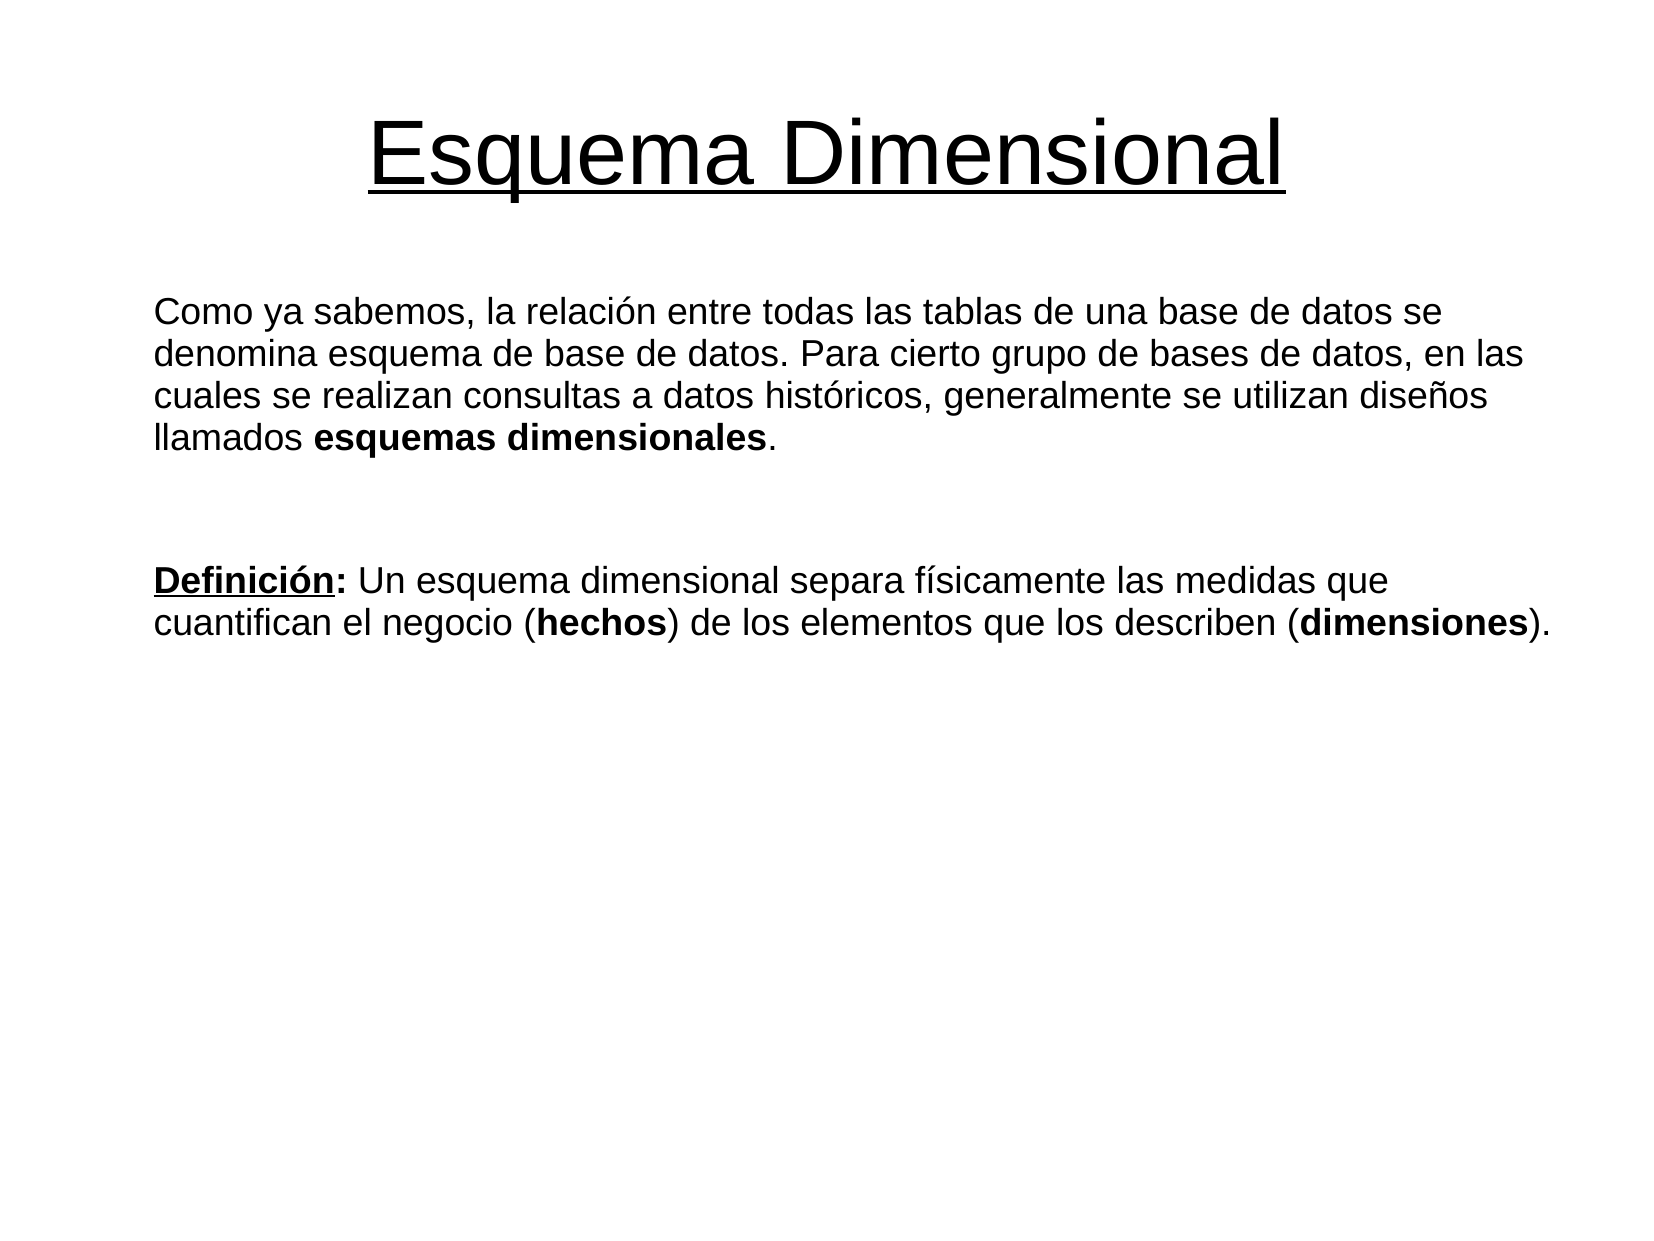

# Esquema Dimensional
Como ya sabemos, la relación entre todas las tablas de una base de datos se denomina esquema de base de datos. Para cierto grupo de bases de datos, en las cuales se realizan consultas a datos históricos, generalmente se utilizan diseños llamados esquemas dimensionales.
Definición: Un esquema dimensional separa físicamente las medidas que cuantifican el negocio (hechos) de los elementos que los describen (dimensiones).